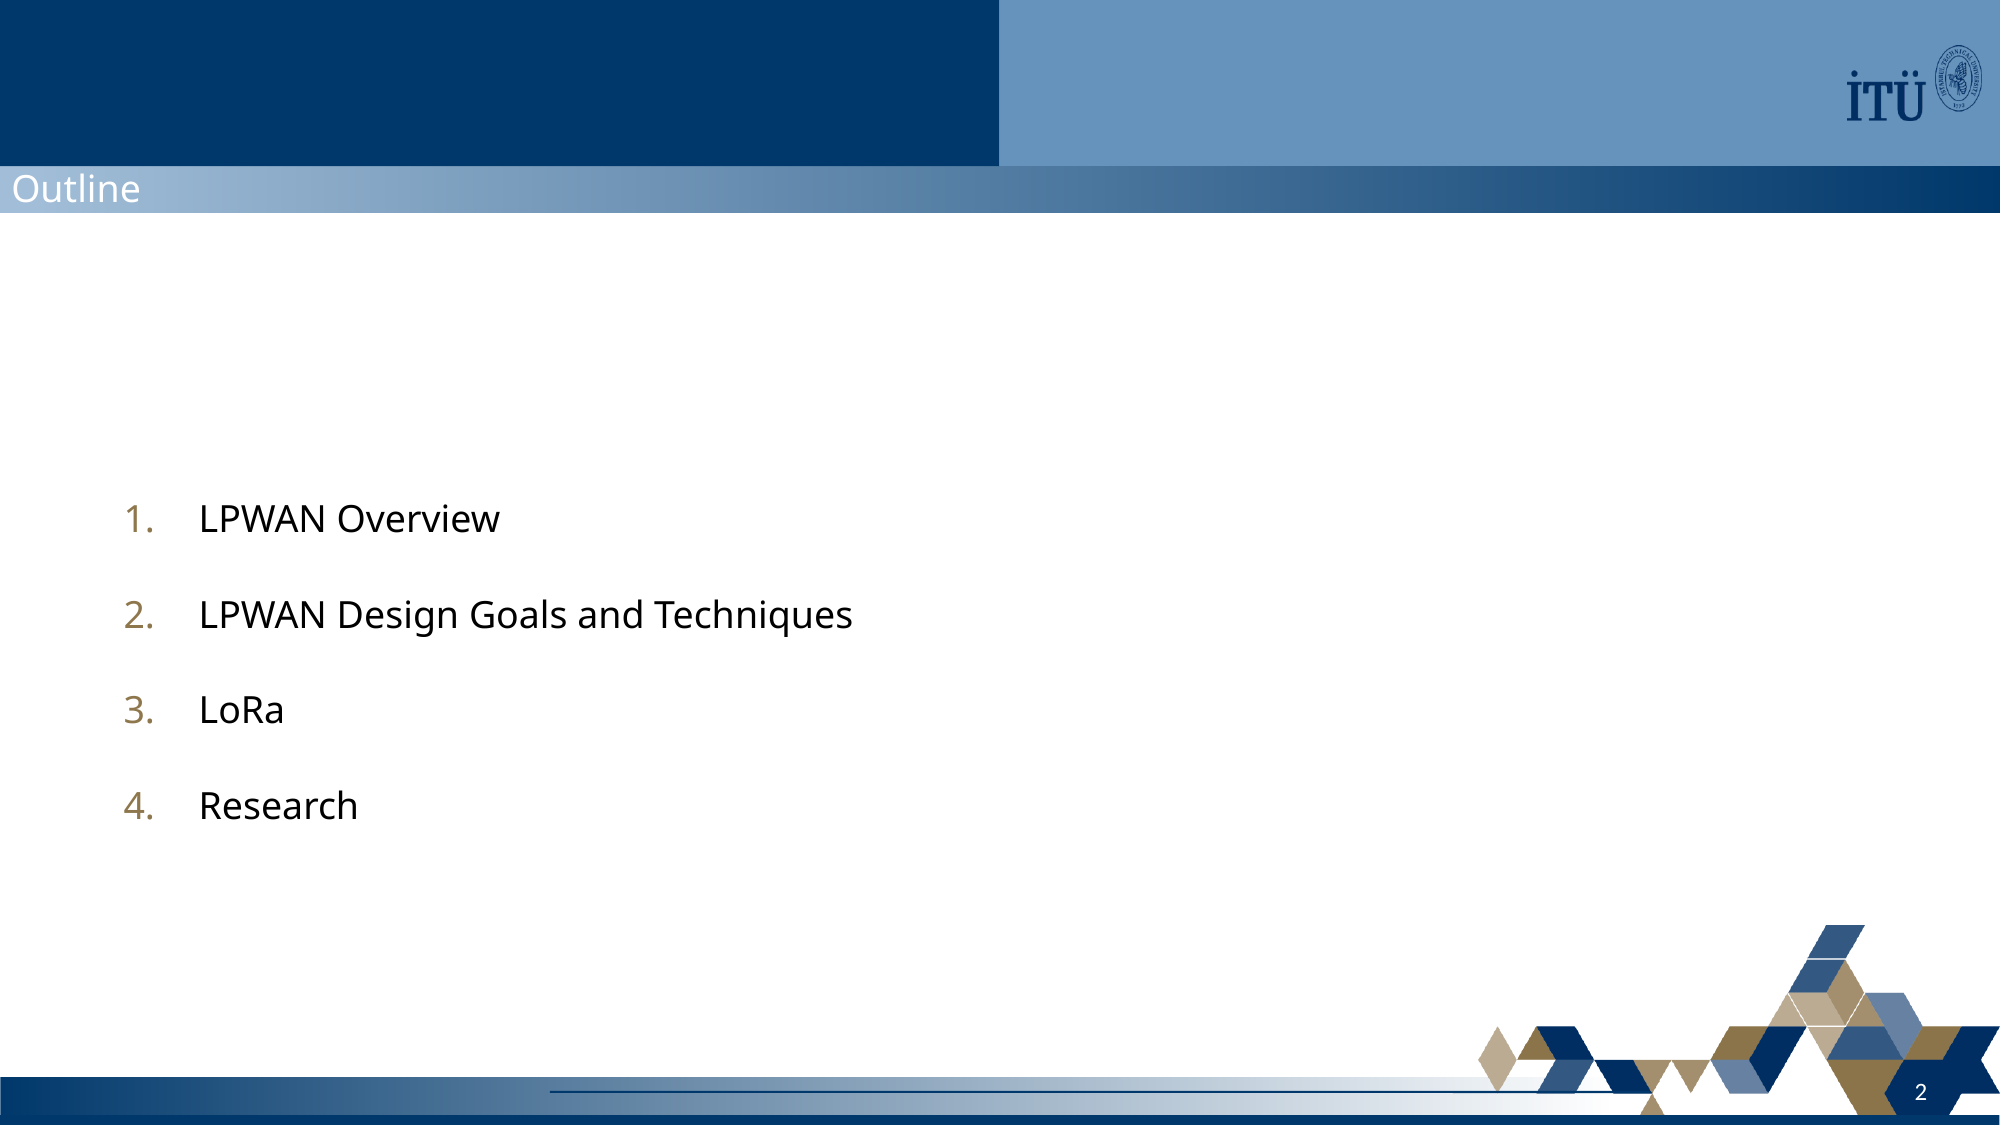

Outline
# LPWAN Overview
LPWAN Design Goals and Techniques
LoRa
Research